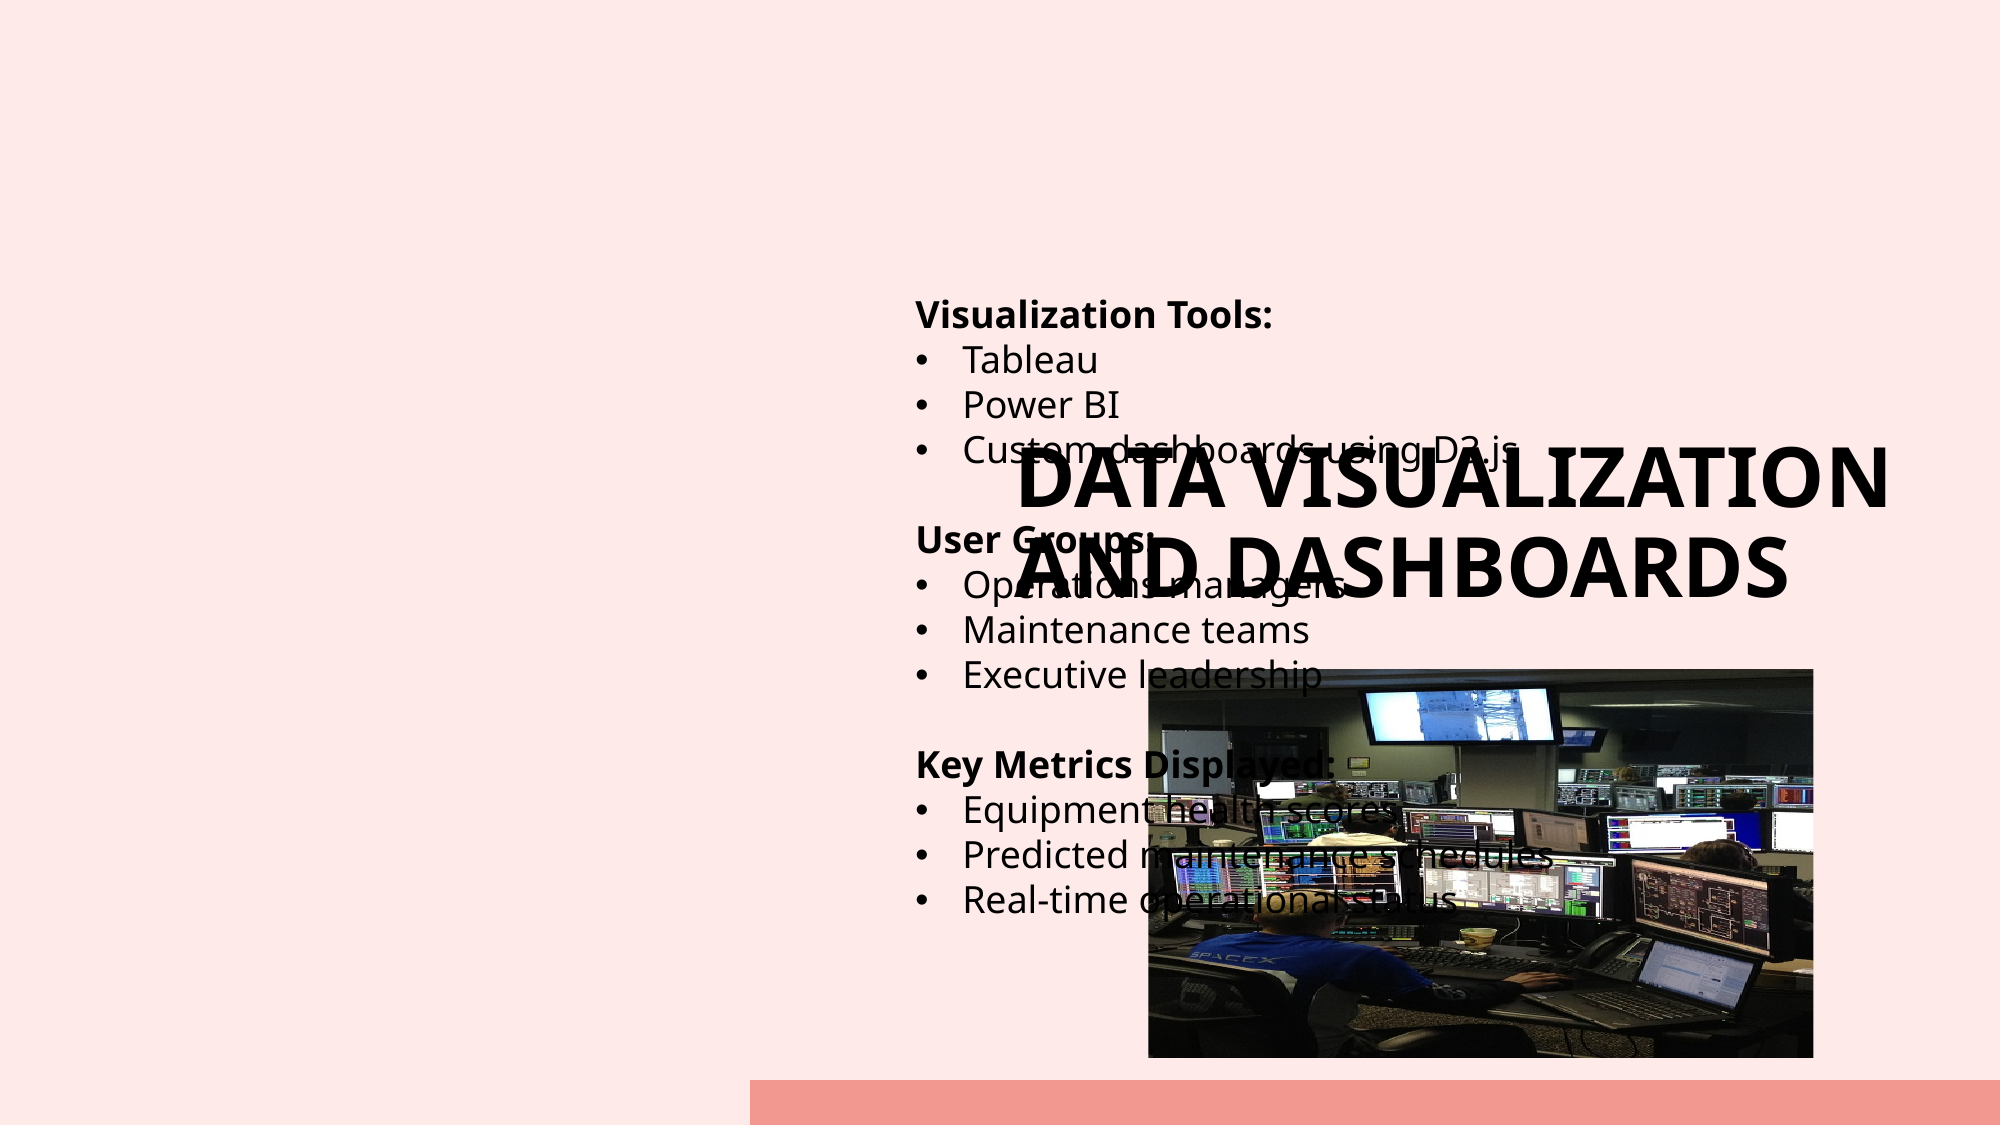

# Data Visualization and Dashboards
Visualization Tools:
Tableau
Power BI
Custom dashboards using D3.js
User Groups:
Operations managers
Maintenance teams
Executive leadership
Key Metrics Displayed:
Equipment health scores
Predicted maintenance schedules
Real-time operational status